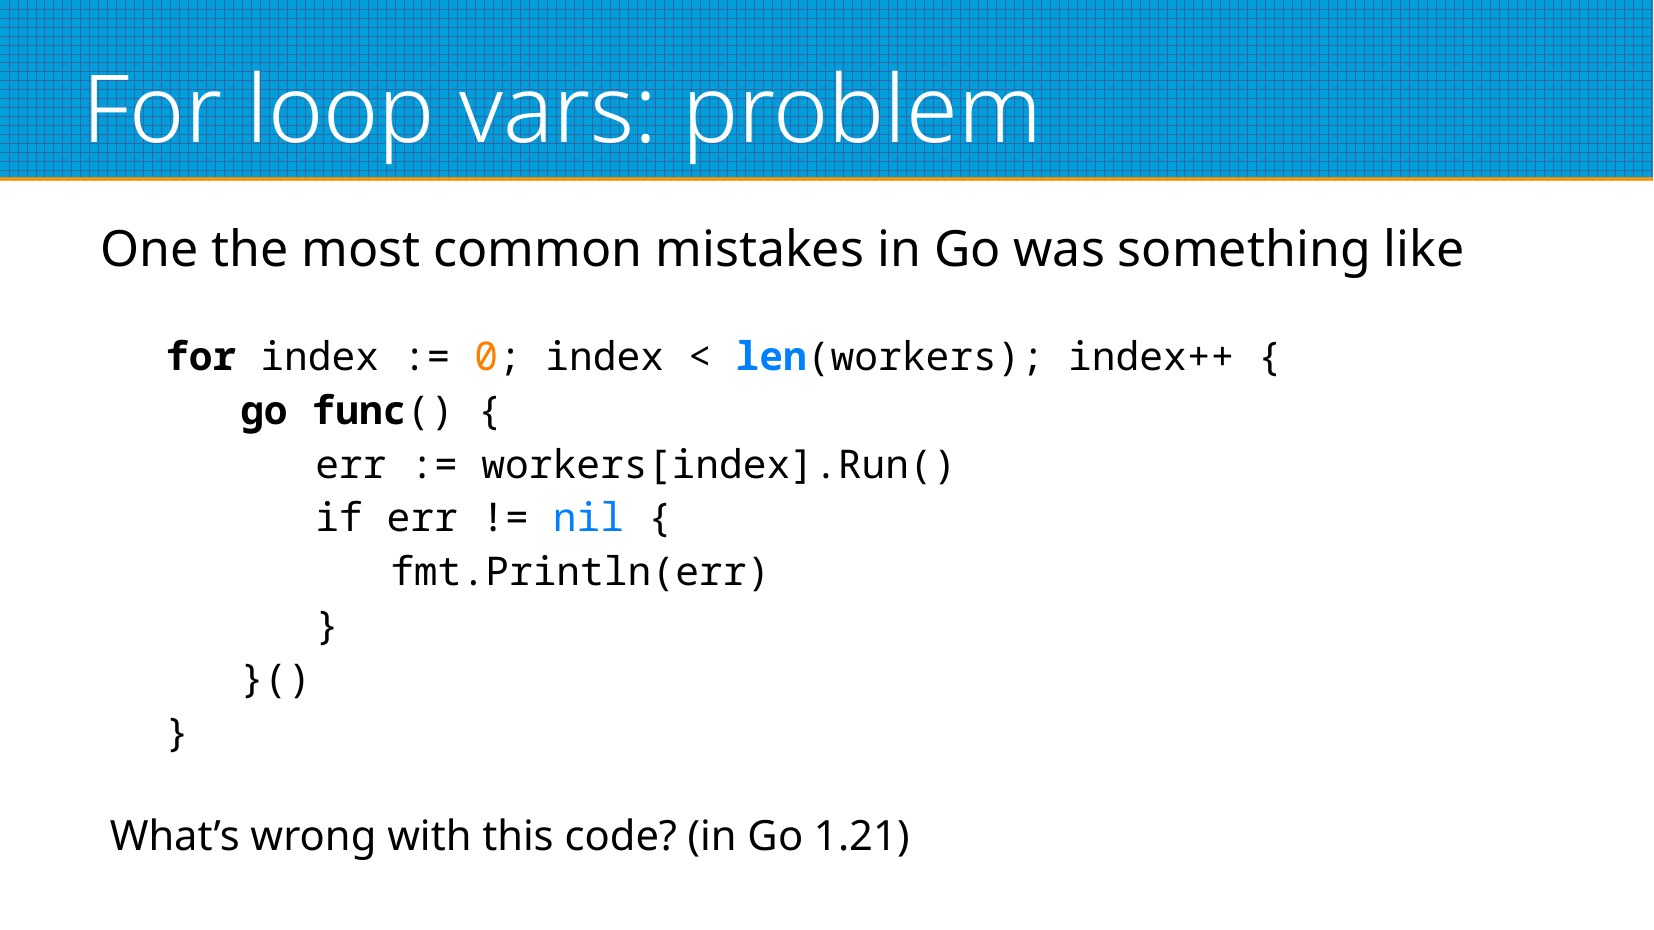

# For loop vars: problem
One the most common mistakes in Go was something like
for index := 0; index < len(workers); index++ {
	go func() {
		err := workers[index].Run()
		if err != nil {
			fmt.Println(err)
		}
	}()
}
What’s wrong with this code? (in Go 1.21)